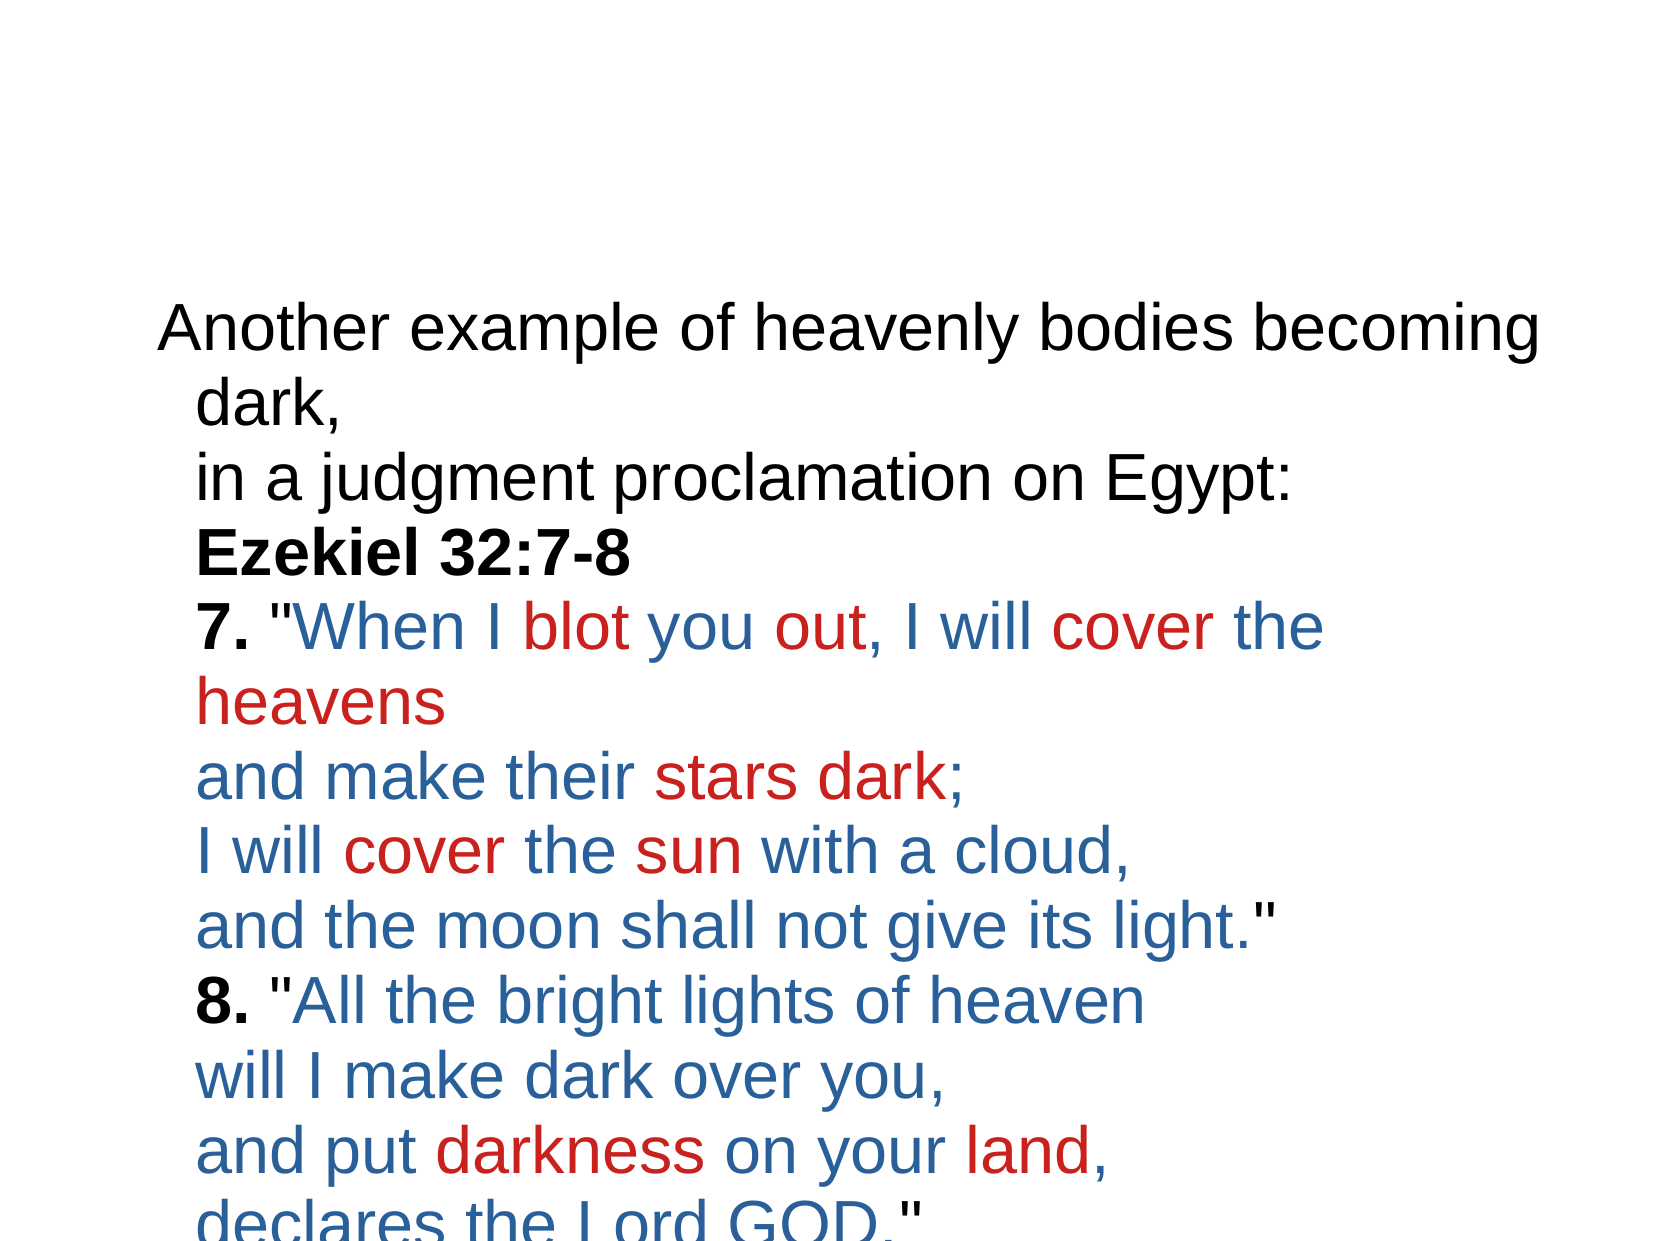

#
Another example of heavenly bodies becoming dark,
in a judgment proclamation on Egypt:
Ezekiel 32:7-8
7. "When I blot you out, I will cover the heavens
and make their stars dark;
I will cover the sun with a cloud,
and the moon shall not give its light."
8. "All the bright lights of heaven
will I make dark over you,
and put darkness on your land,
declares the Lord GOD."